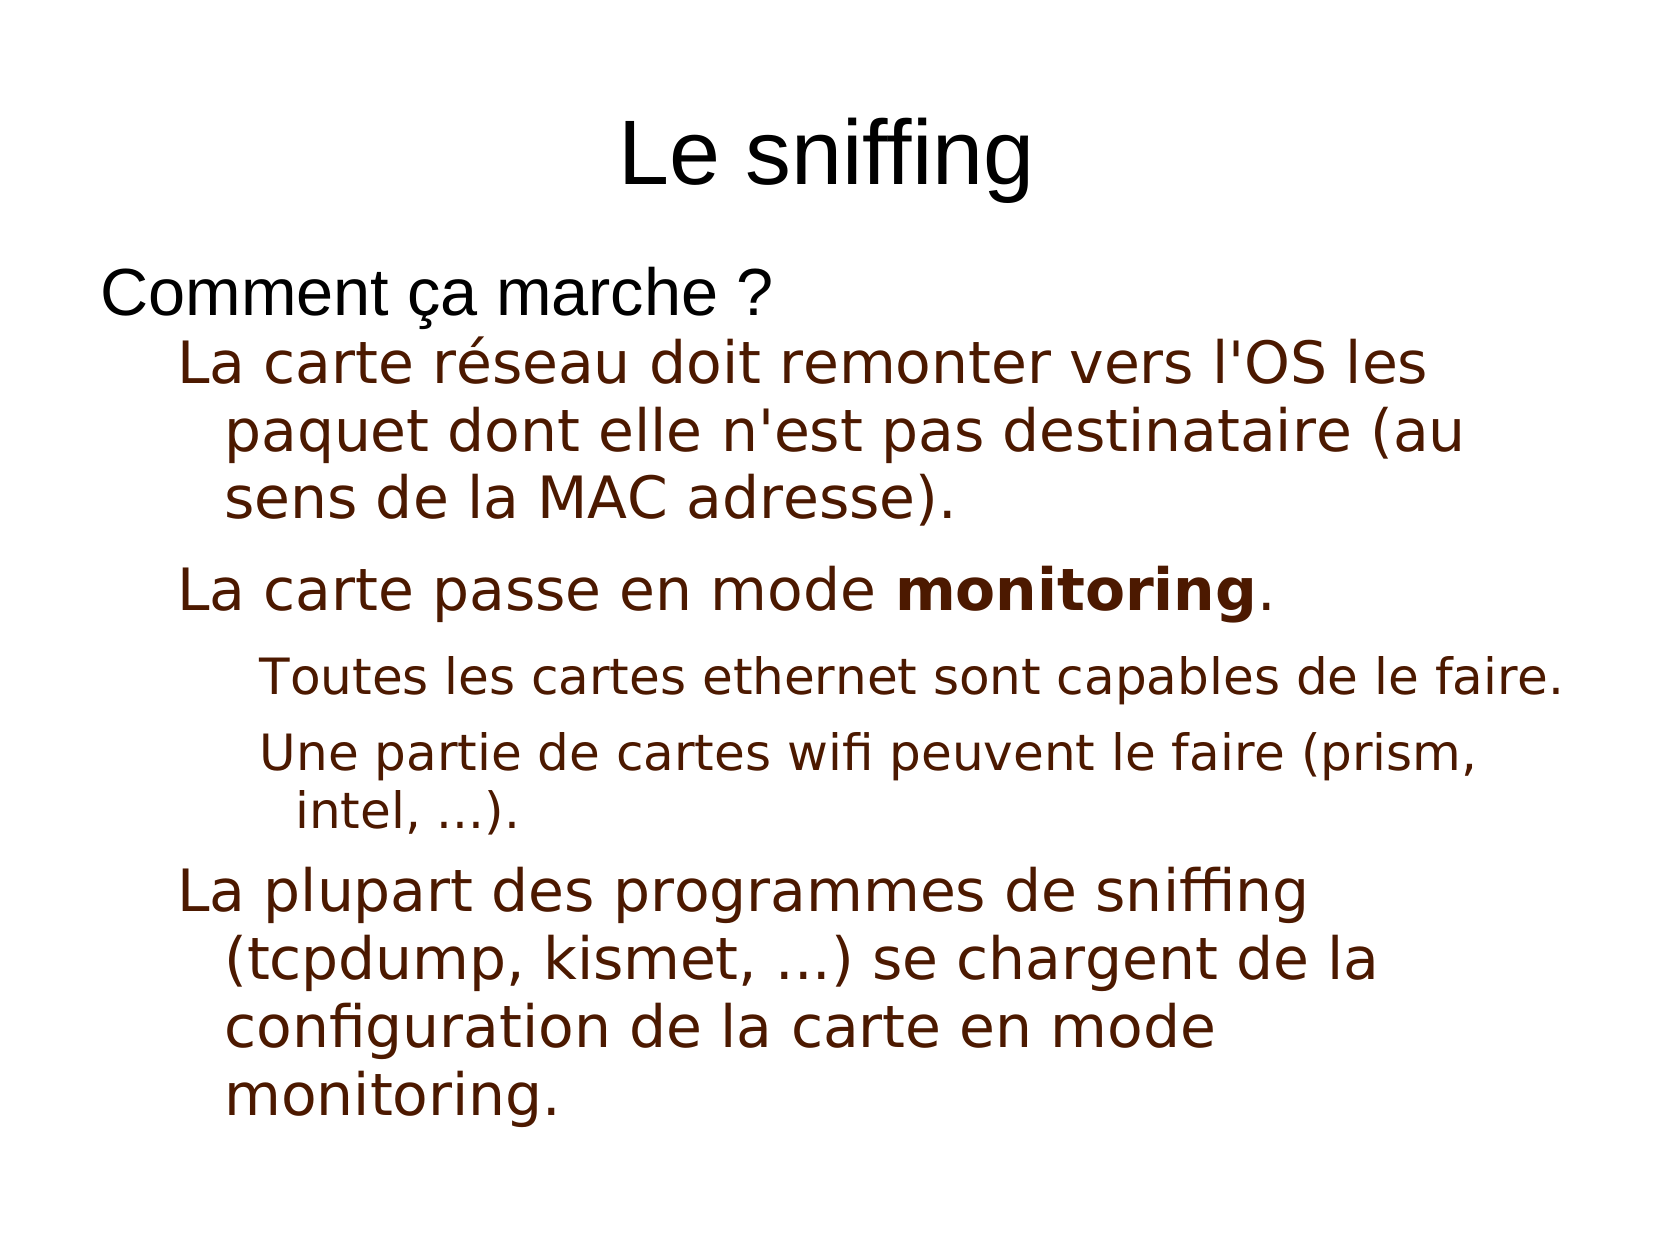

# Le sniffing
Comment ça marche ?
La carte réseau doit remonter vers l'OS les paquet dont elle n'est pas destinataire (au sens de la MAC adresse).
La carte passe en mode monitoring.
Toutes les cartes ethernet sont capables de le faire.
Une partie de cartes wifi peuvent le faire (prism, intel, ...).
La plupart des programmes de sniffing (tcpdump, kismet, ...) se chargent de la configuration de la carte en mode monitoring.